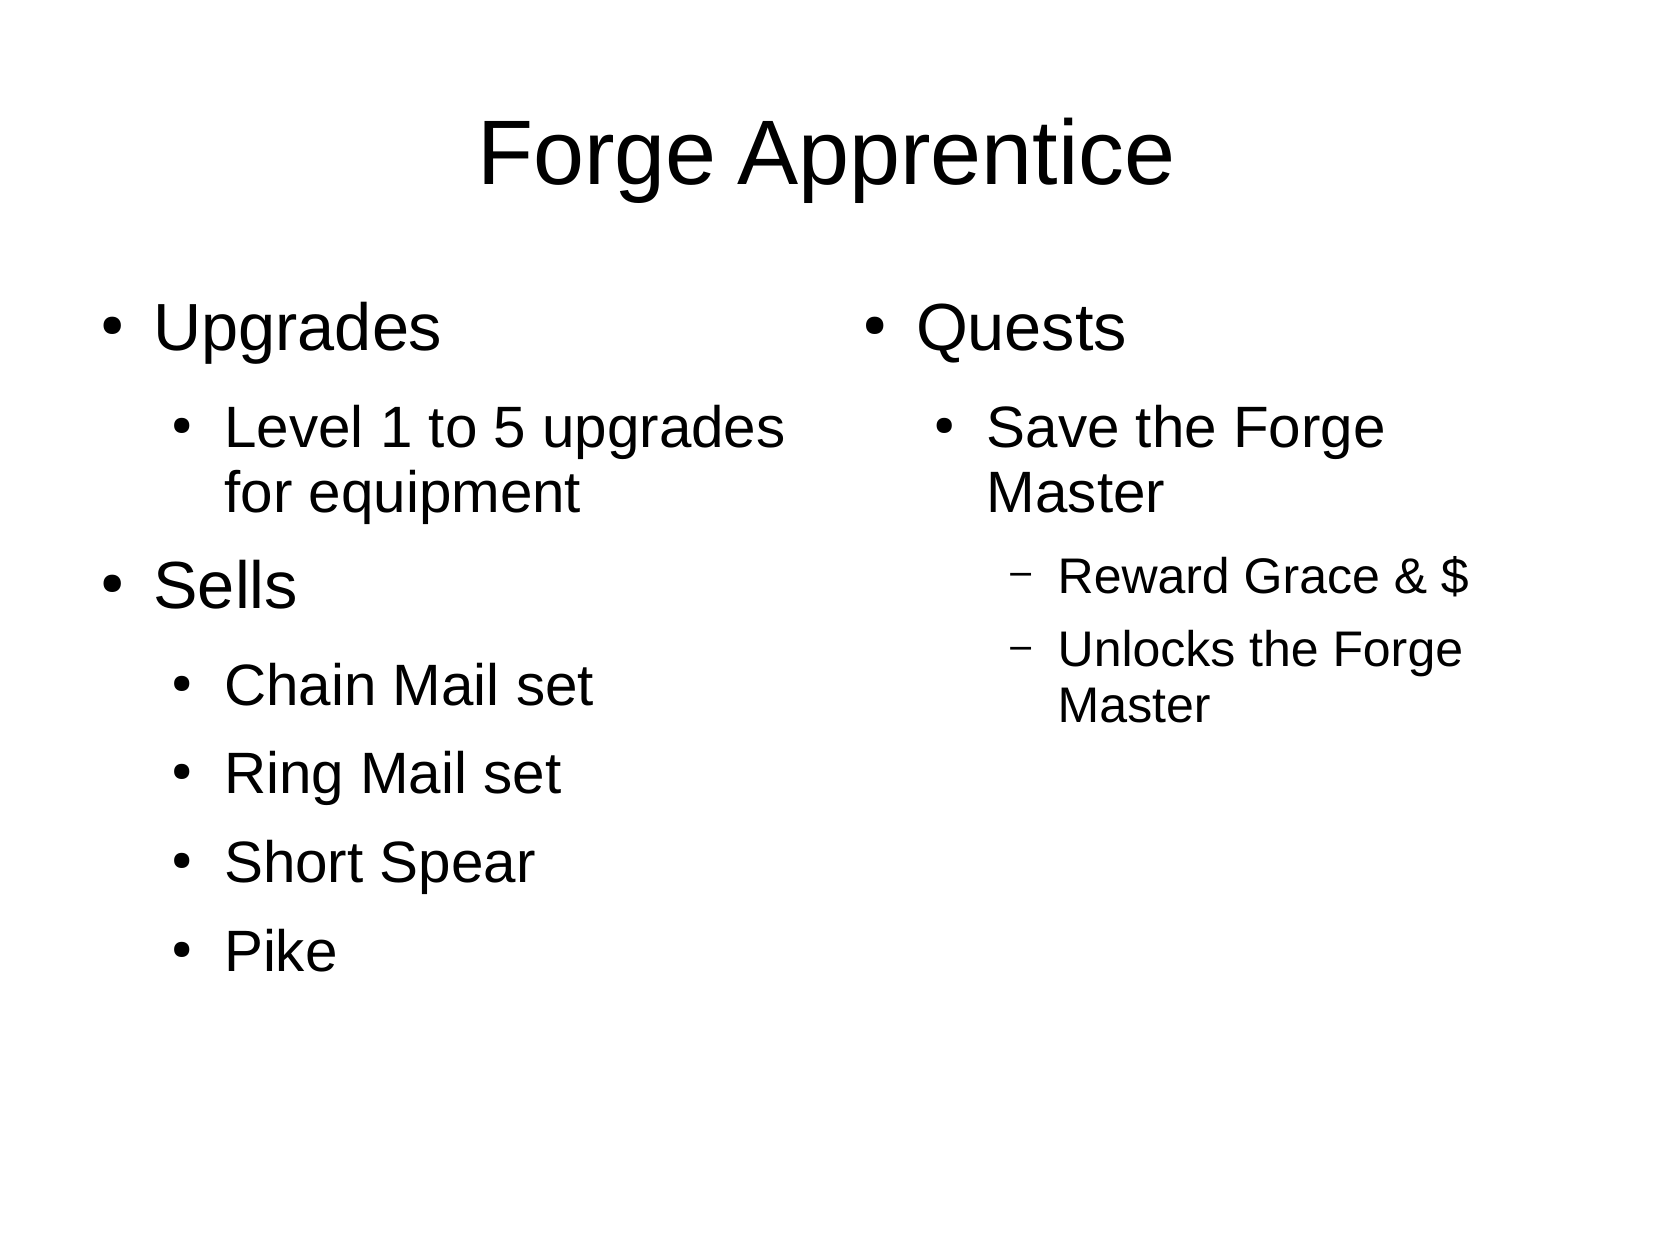

# Forge Apprentice
Upgrades
Level 1 to 5 upgrades for equipment
Sells
Chain Mail set
Ring Mail set
Short Spear
Pike
Quests
Save the Forge Master
Reward Grace & $
Unlocks the Forge Master